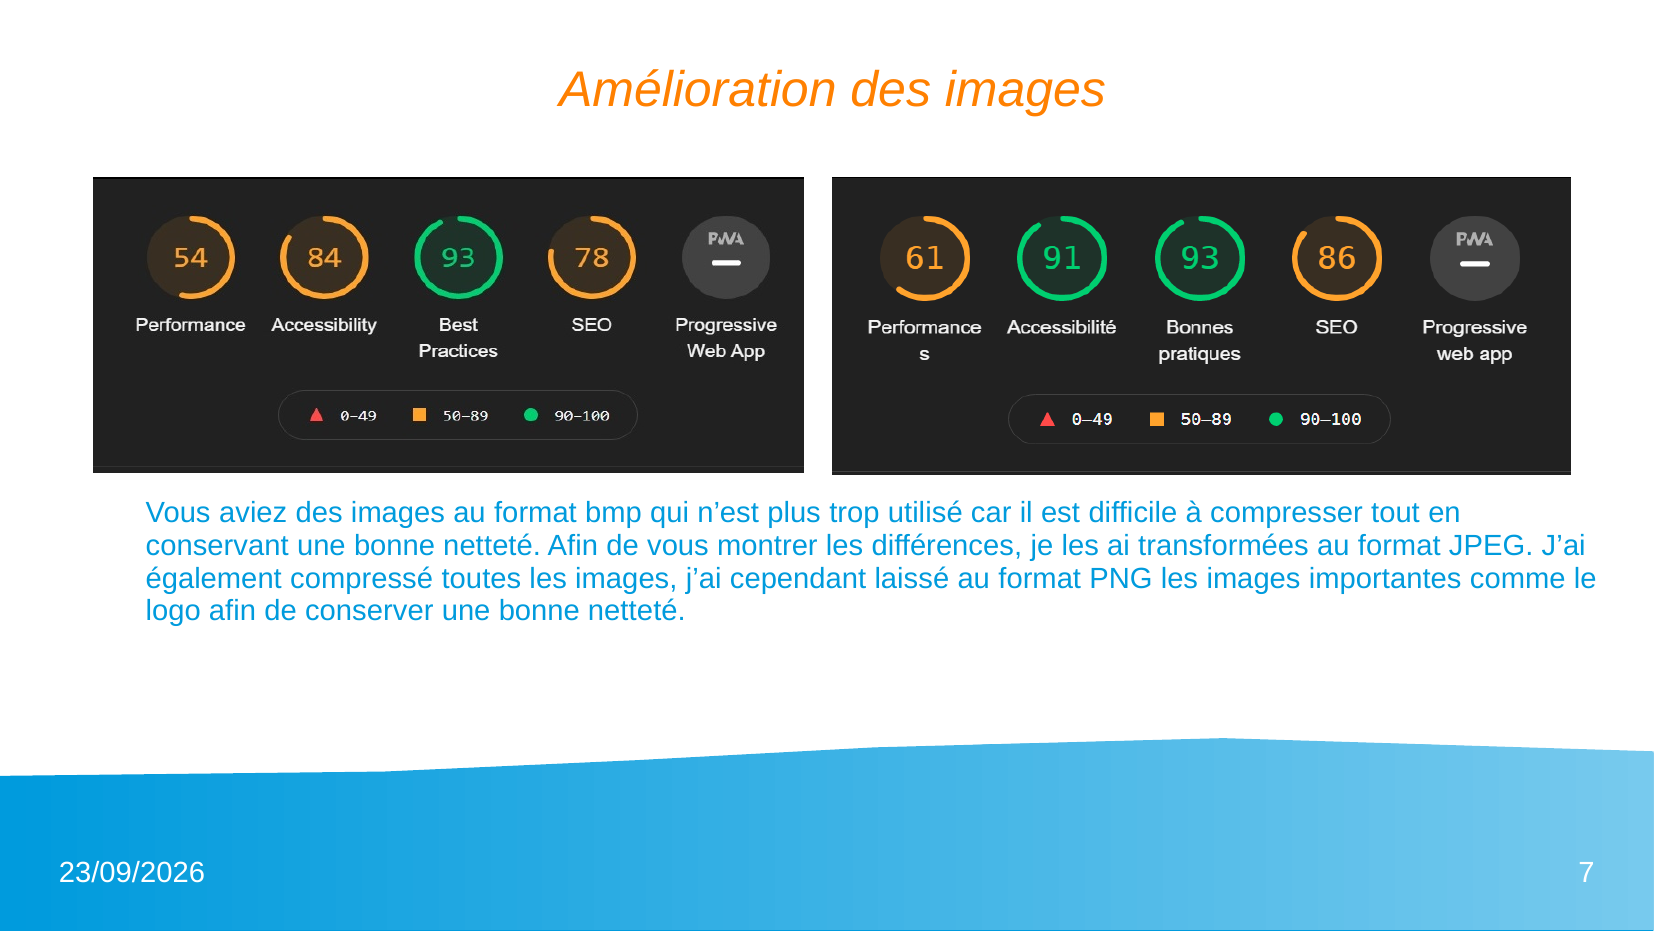

# Amélioration des images
Vous aviez des images au format bmp qui n’est plus trop utilisé car il est difficile à compresser tout en conservant une bonne netteté. Afin de vous montrer les différences, je les ai transformées au format JPEG. J’ai également compressé toutes les images, j’ai cependant laissé au format PNG les images importantes comme le logo afin de conserver une bonne netteté.